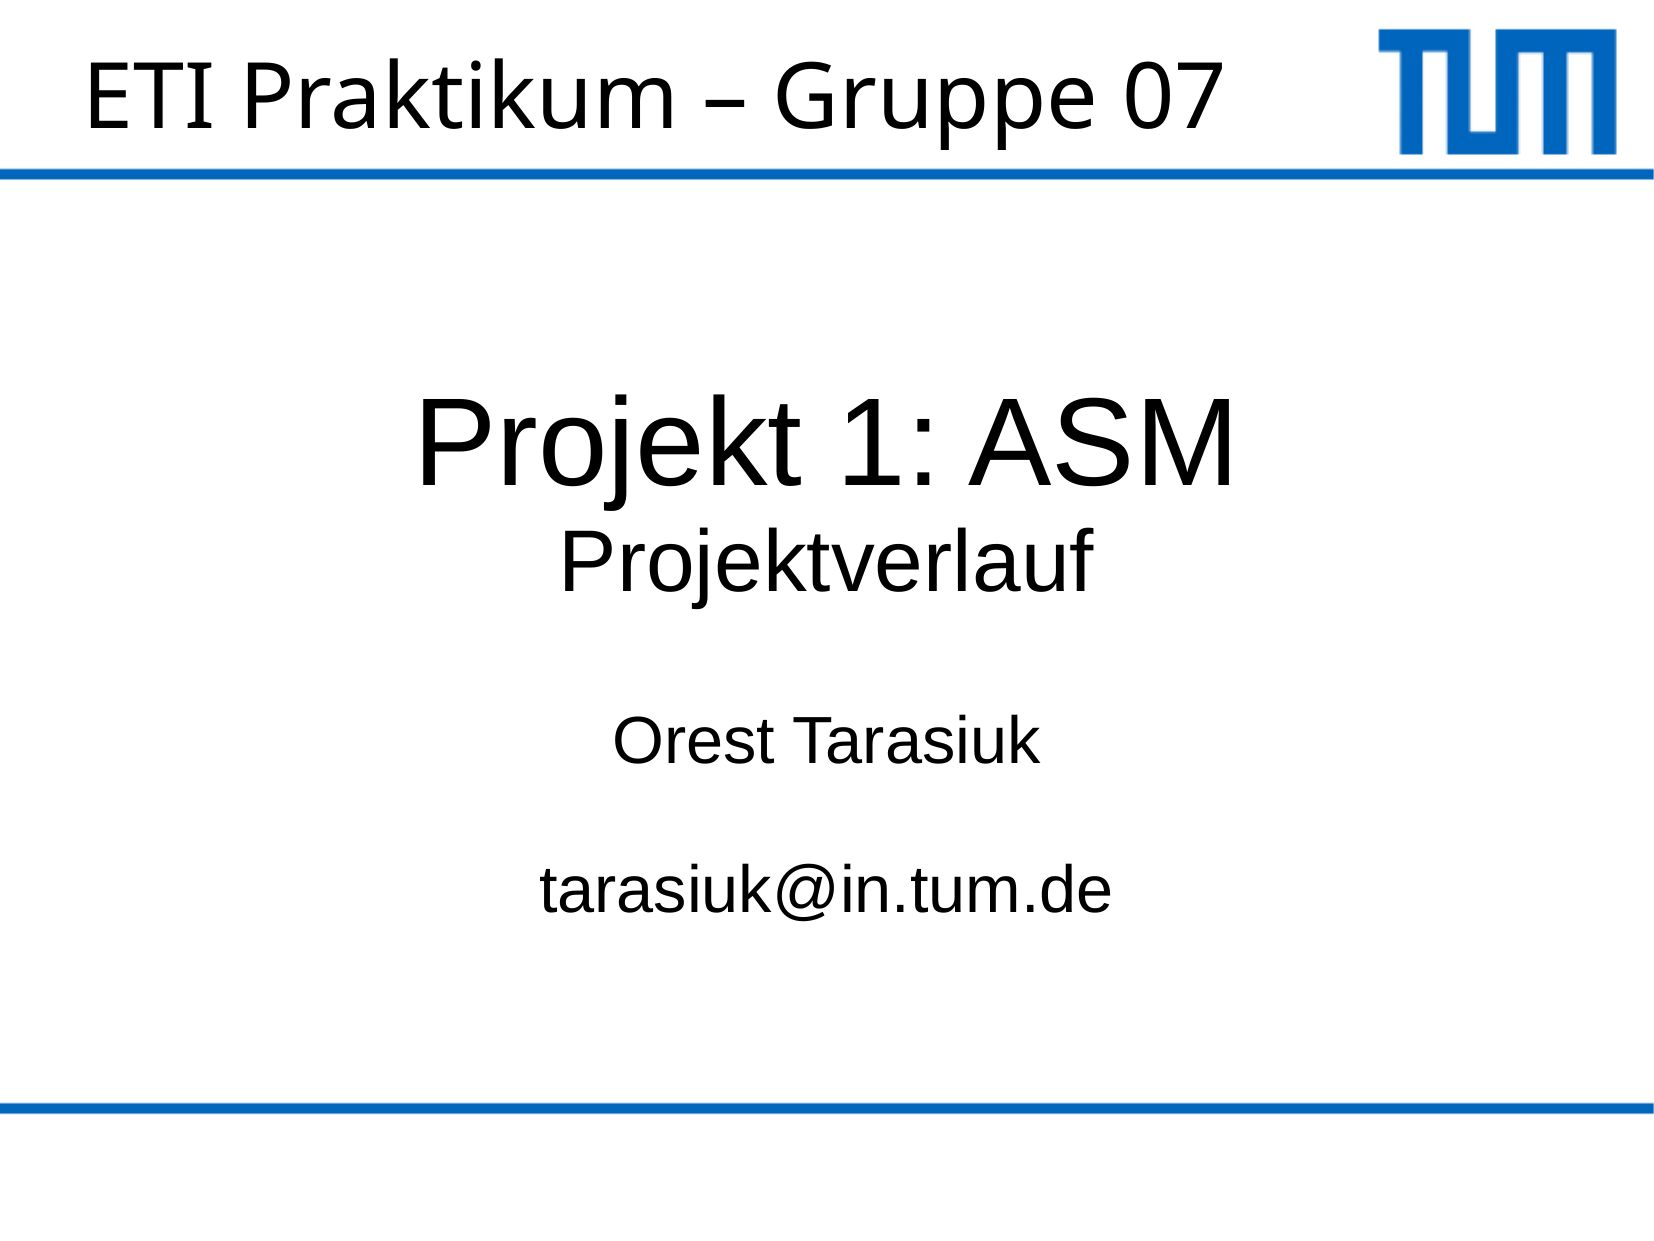

# ETI Praktikum – Gruppe 07
Projekt 1: ASM
Projektverlauf
Orest Tarasiuk
tarasiuk@in.tum.de